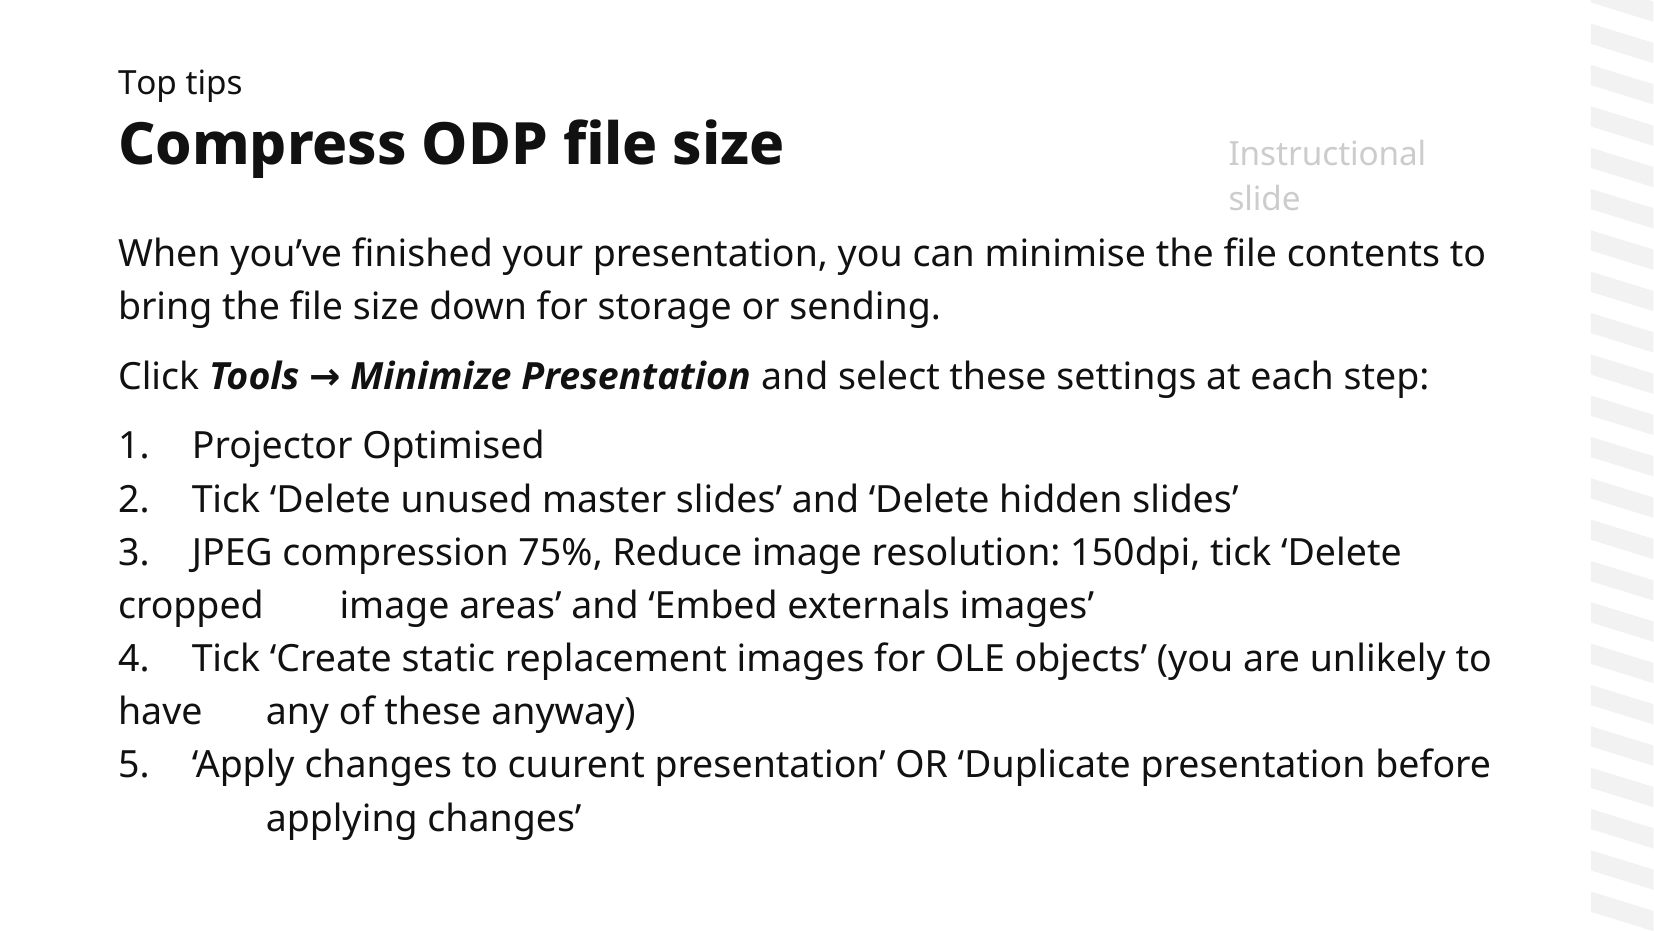

# Compress ODP file size
When you’ve finished your presentation, you can minimise the file contents to bring the file size down for storage or sending.
Click Tools → Minimize Presentation and select these settings at each step:
1. 	Projector Optimised
2. 	Tick ‘Delete unused master slides’ and ‘Delete hidden slides’
3. 	JPEG compression 75%, Reduce image resolution: 150dpi, tick ‘Delete cropped 	image areas’ and ‘Embed externals images’
4. 	Tick ‘Create static replacement images for OLE objects’ (you are unlikely to have 	any of these anyway)
5. 	‘Apply changes to cuurent presentation’ OR ‘Duplicate presentation before 		applying changes’